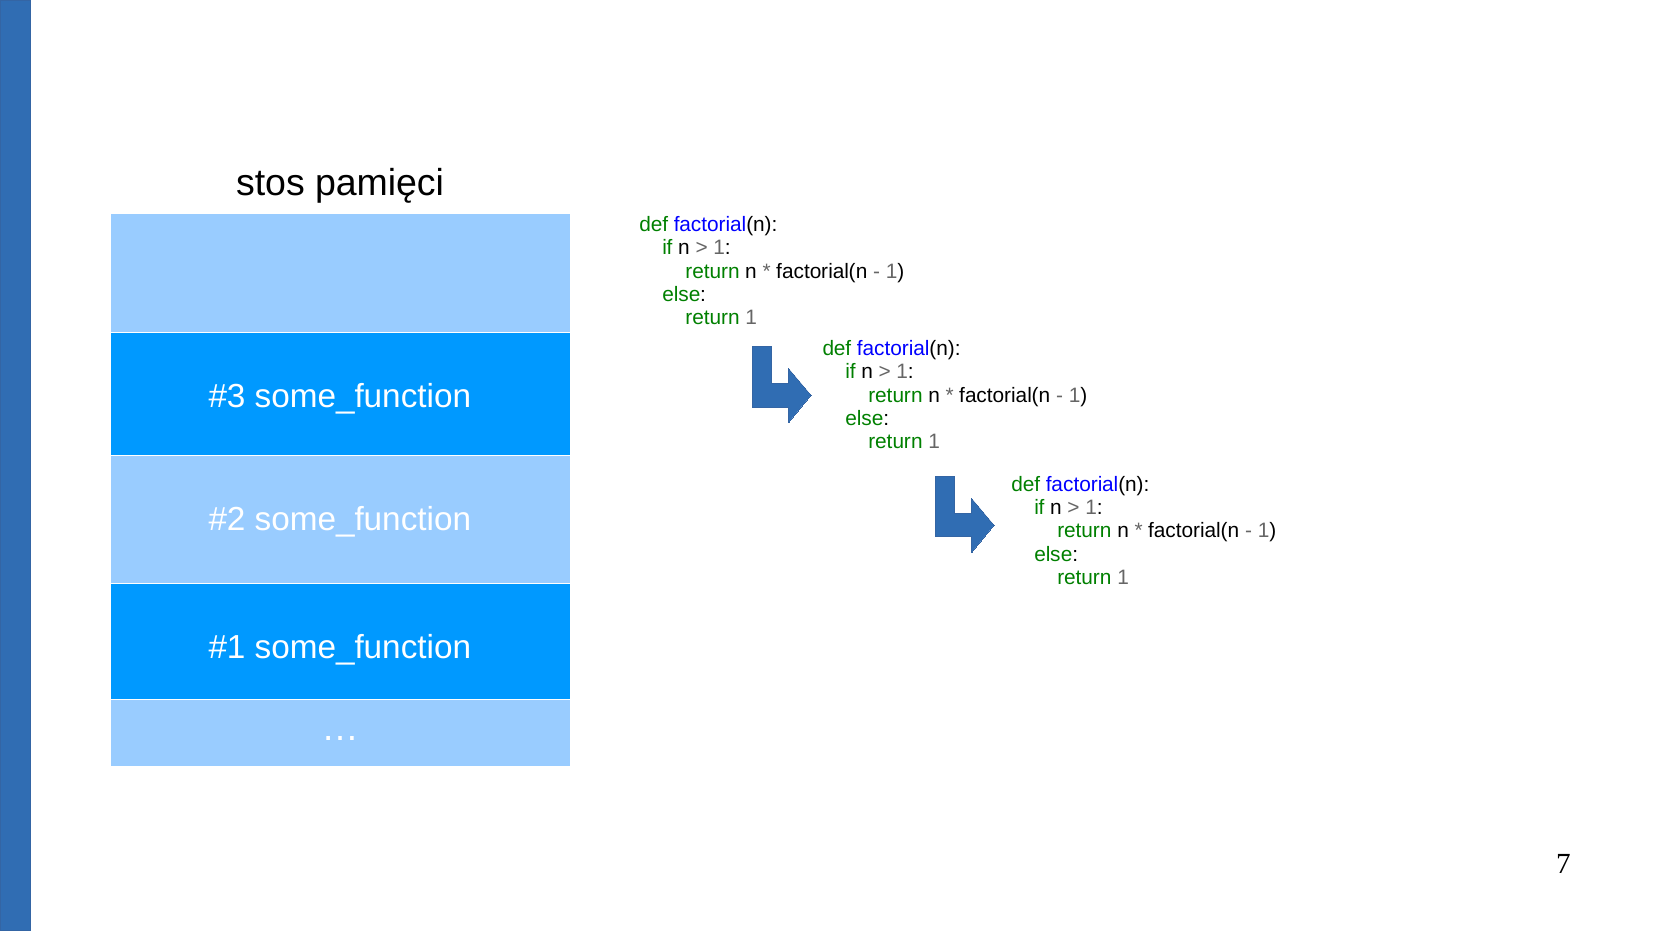

stos pamięci
def factorial(n):
 if n > 1:
 return n * factorial(n - 1)
 else:
 return 1
| |
| --- |
| #3 some\_function |
| #2 some\_function |
| #1 some\_function |
| … |
def factorial(n):
 if n > 1:
 return n * factorial(n - 1)
 else:
 return 1
def factorial(n):
 if n > 1:
 return n * factorial(n - 1)
 else:
 return 1
7